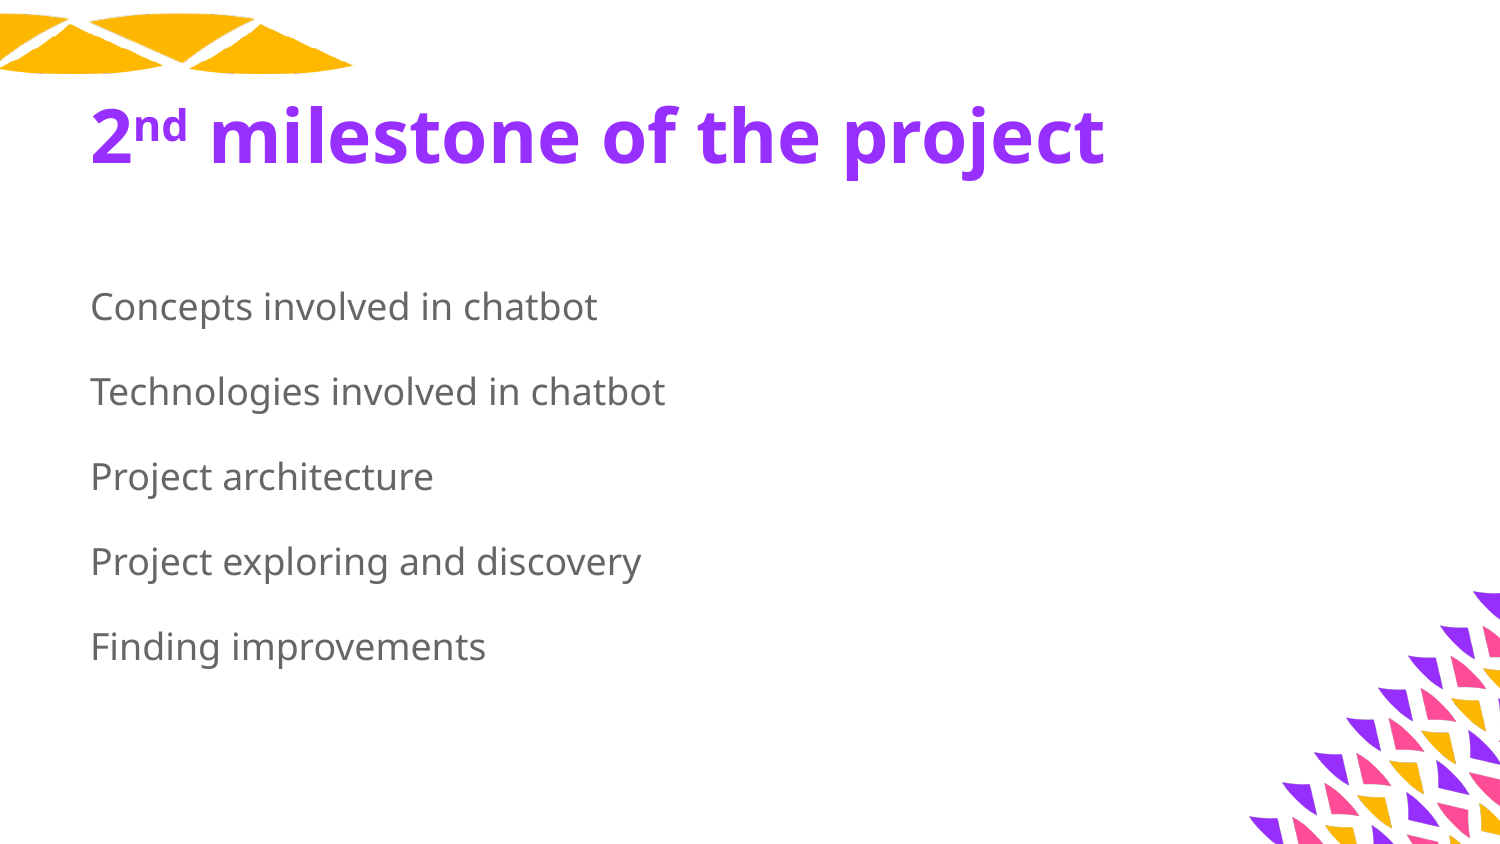

# 2nd milestone of the project
Concepts involved in chatbot
Technologies involved in chatbot
Project architecture
Project exploring and discovery
Finding improvements